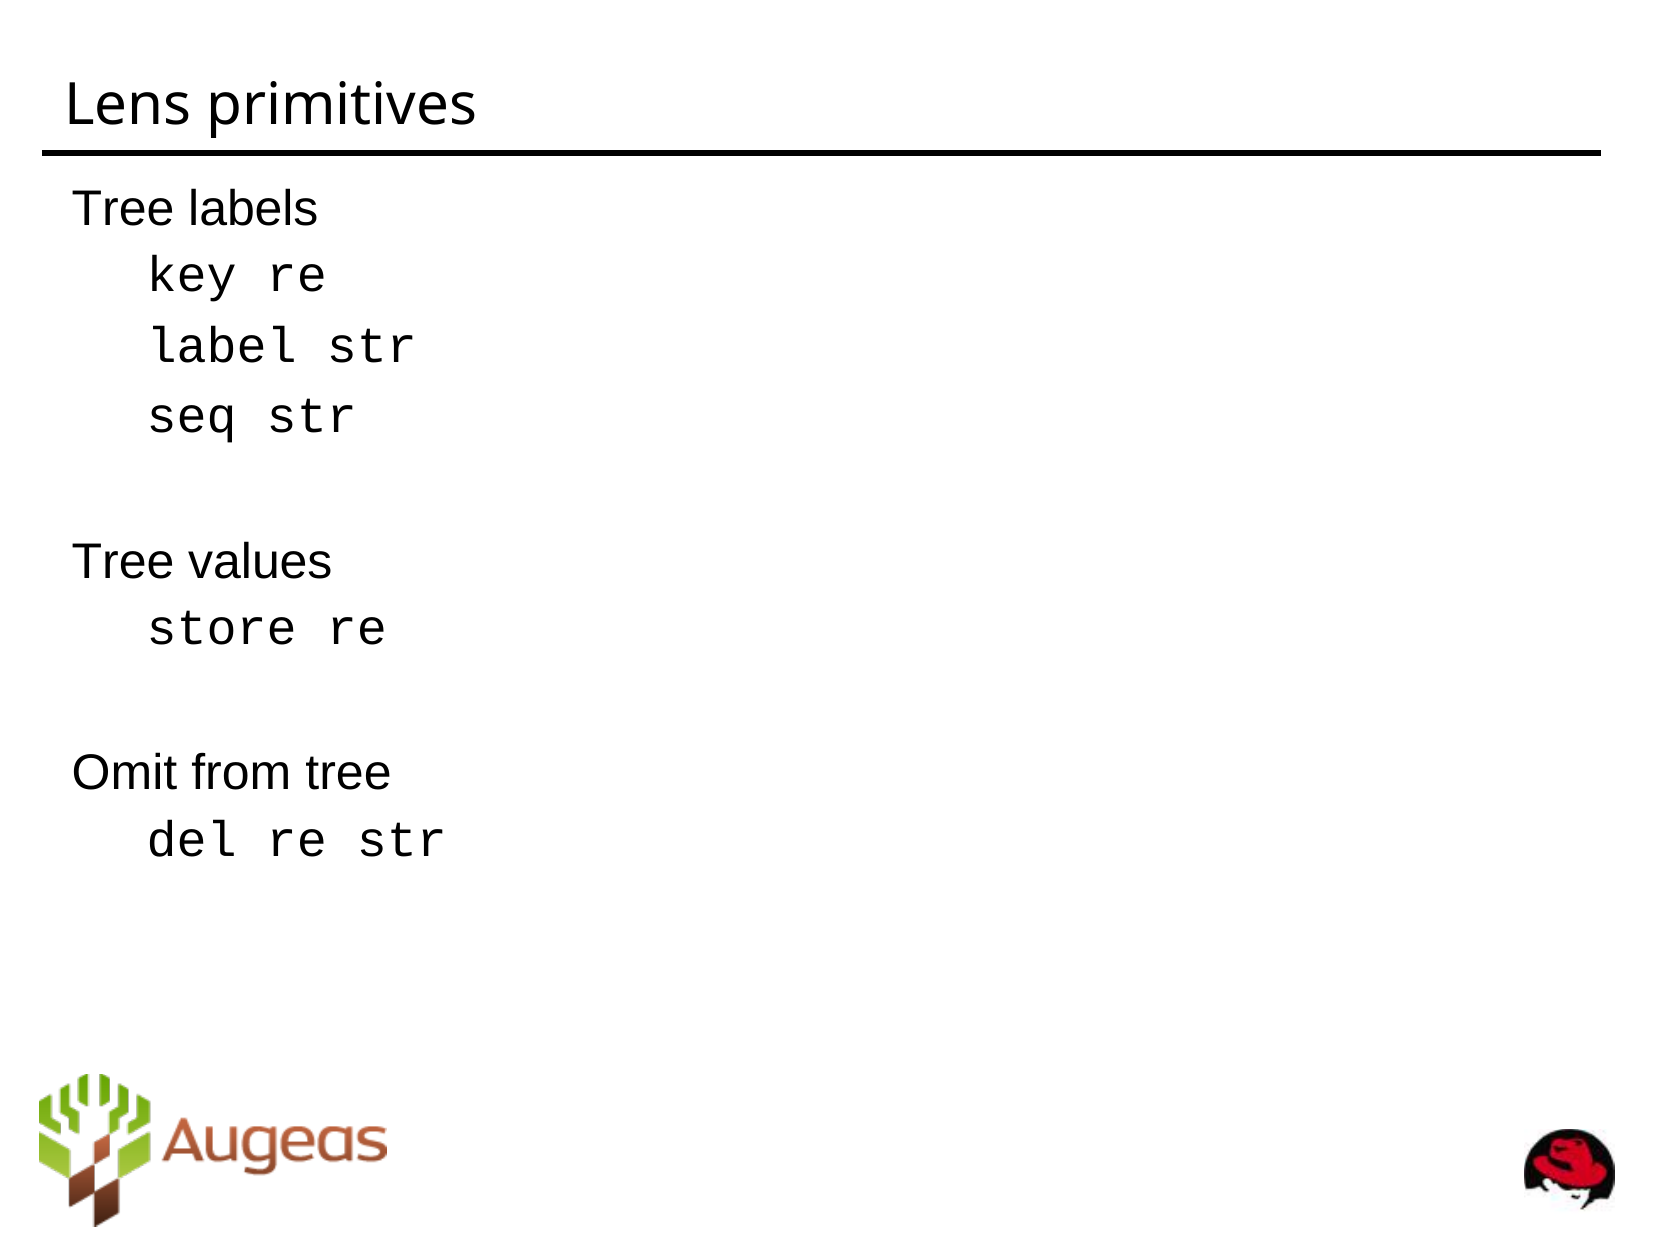

# Lens primitives
Tree labels
key re
label str
seq str
Tree values
store re
Omit from tree
del re str